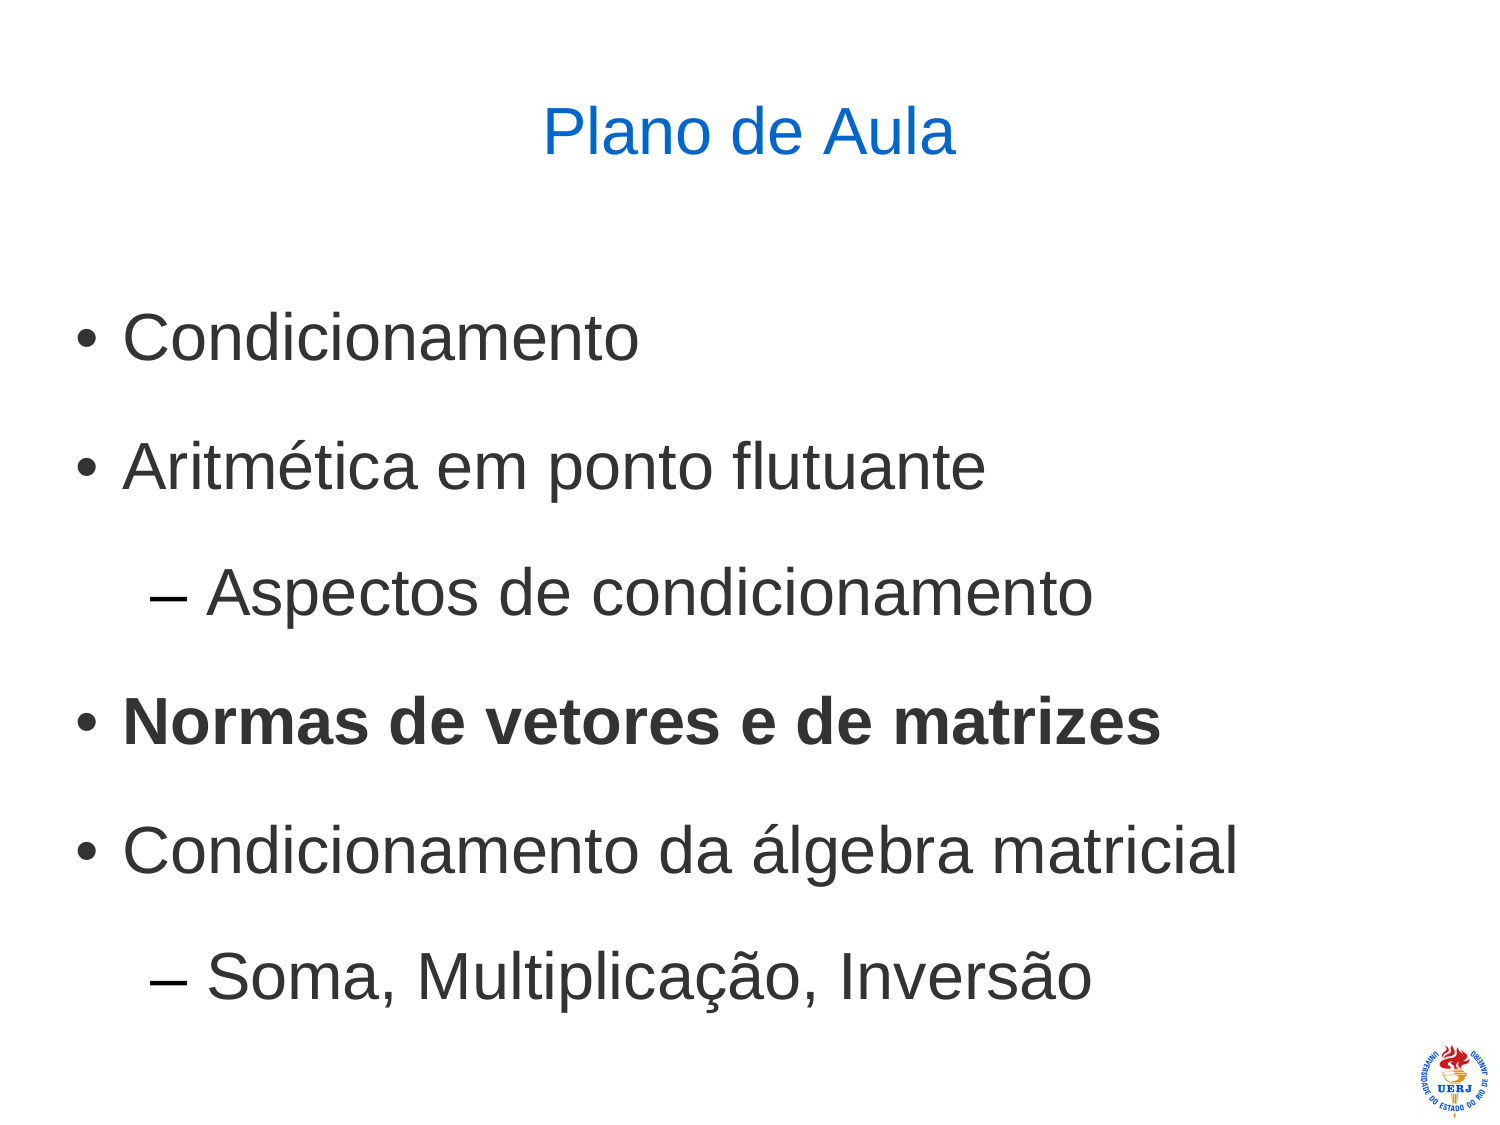

# Plano de Aula
Condicionamento
Aritmética em ponto flutuante
 Aspectos de condicionamento
Normas de vetores e de matrizes
Condicionamento da álgebra matricial
 Soma, Multiplicação, Inversão